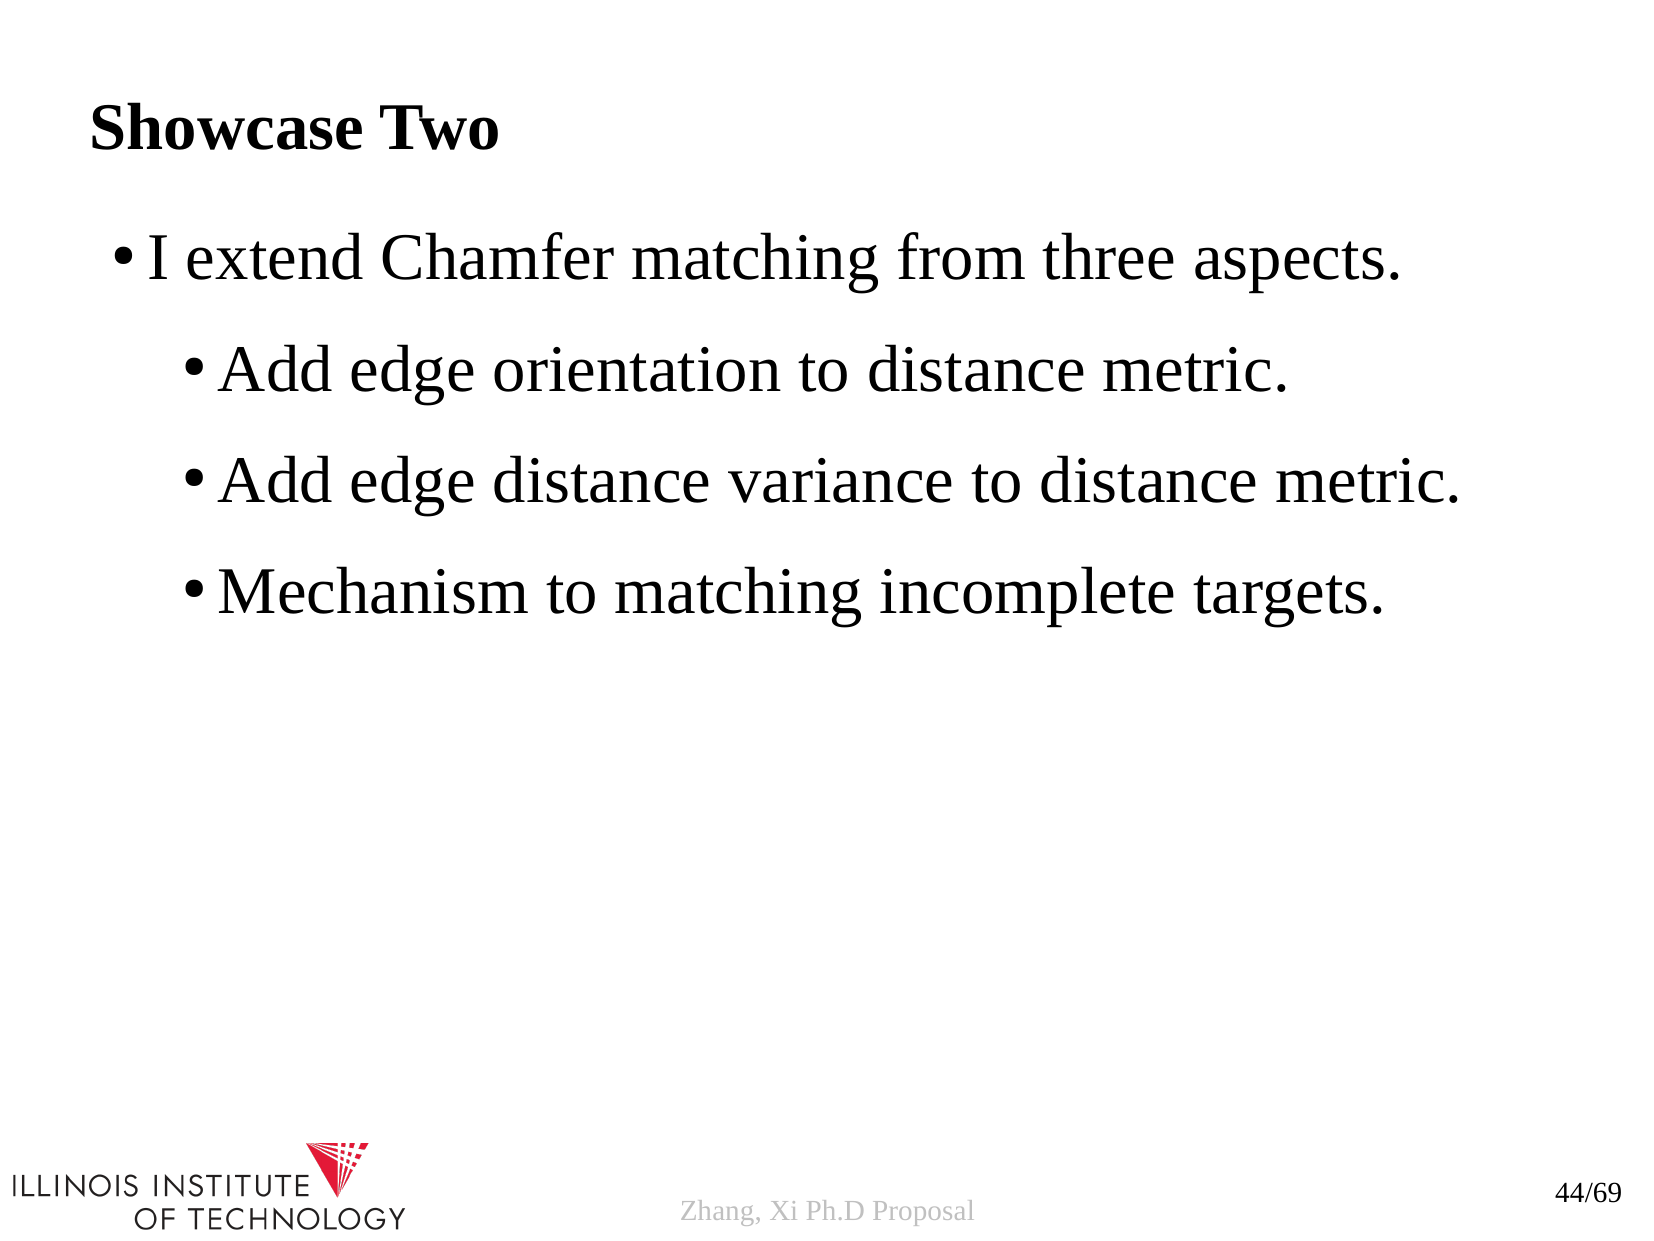

Showcase Two
I extend Chamfer matching from three aspects.
Add edge orientation to distance metric.
Add edge distance variance to distance metric.
Mechanism to matching incomplete targets.
44
Zhang, Xi Ph.D Proposal